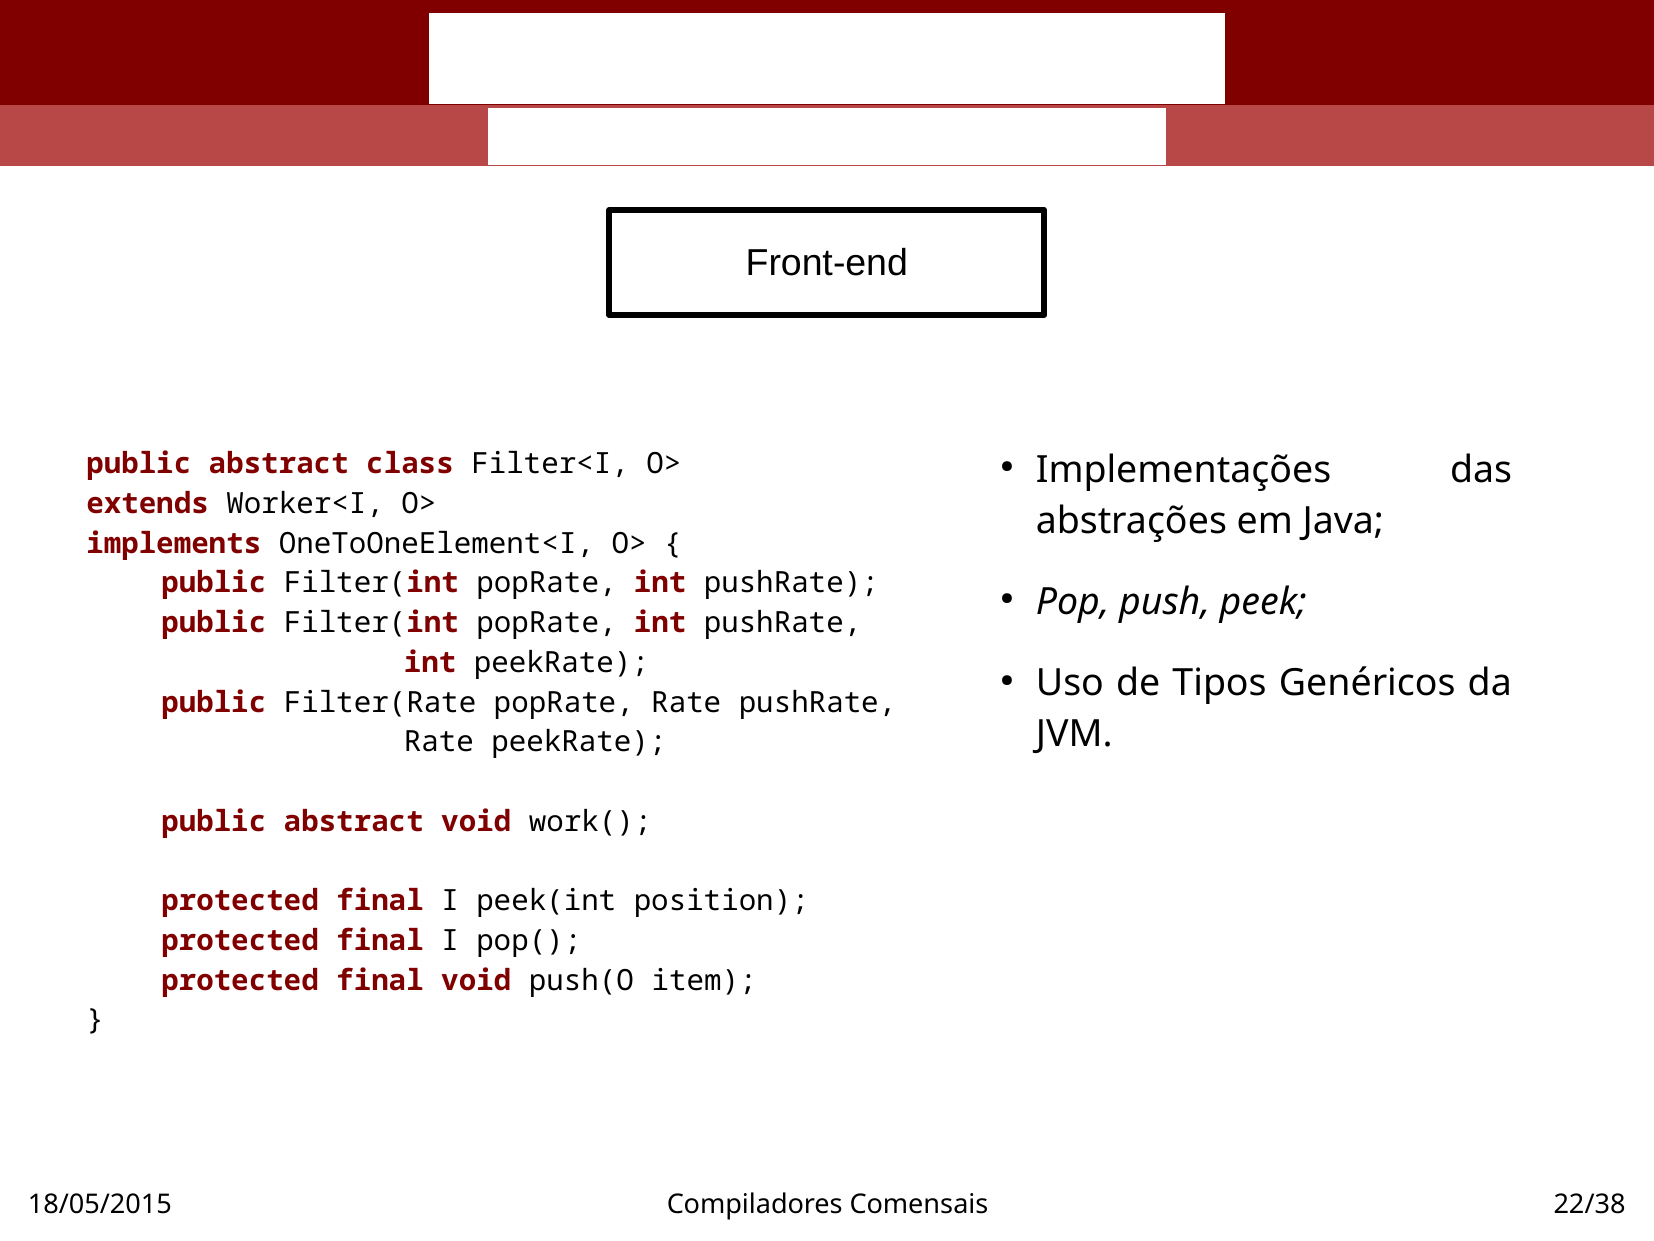

# Compiladores Comensais
Implementação na JVM - StreamJIT
Front-end
public abstract class Filter<I, O>
extends Worker<I, O>
implements OneToOneElement<I, O> {
	public Filter(int popRate, int pushRate);
	public Filter(int popRate, int pushRate,
				 int peekRate);
	public Filter(Rate popRate, Rate pushRate,
				 Rate peekRate);
	public abstract void work();
	protected final I peek(int position);
	protected final I pop();
	protected final void push(O item);
}
Implementações das abstrações em Java;
Pop, push, peek;
Uso de Tipos Genéricos da JVM.
22